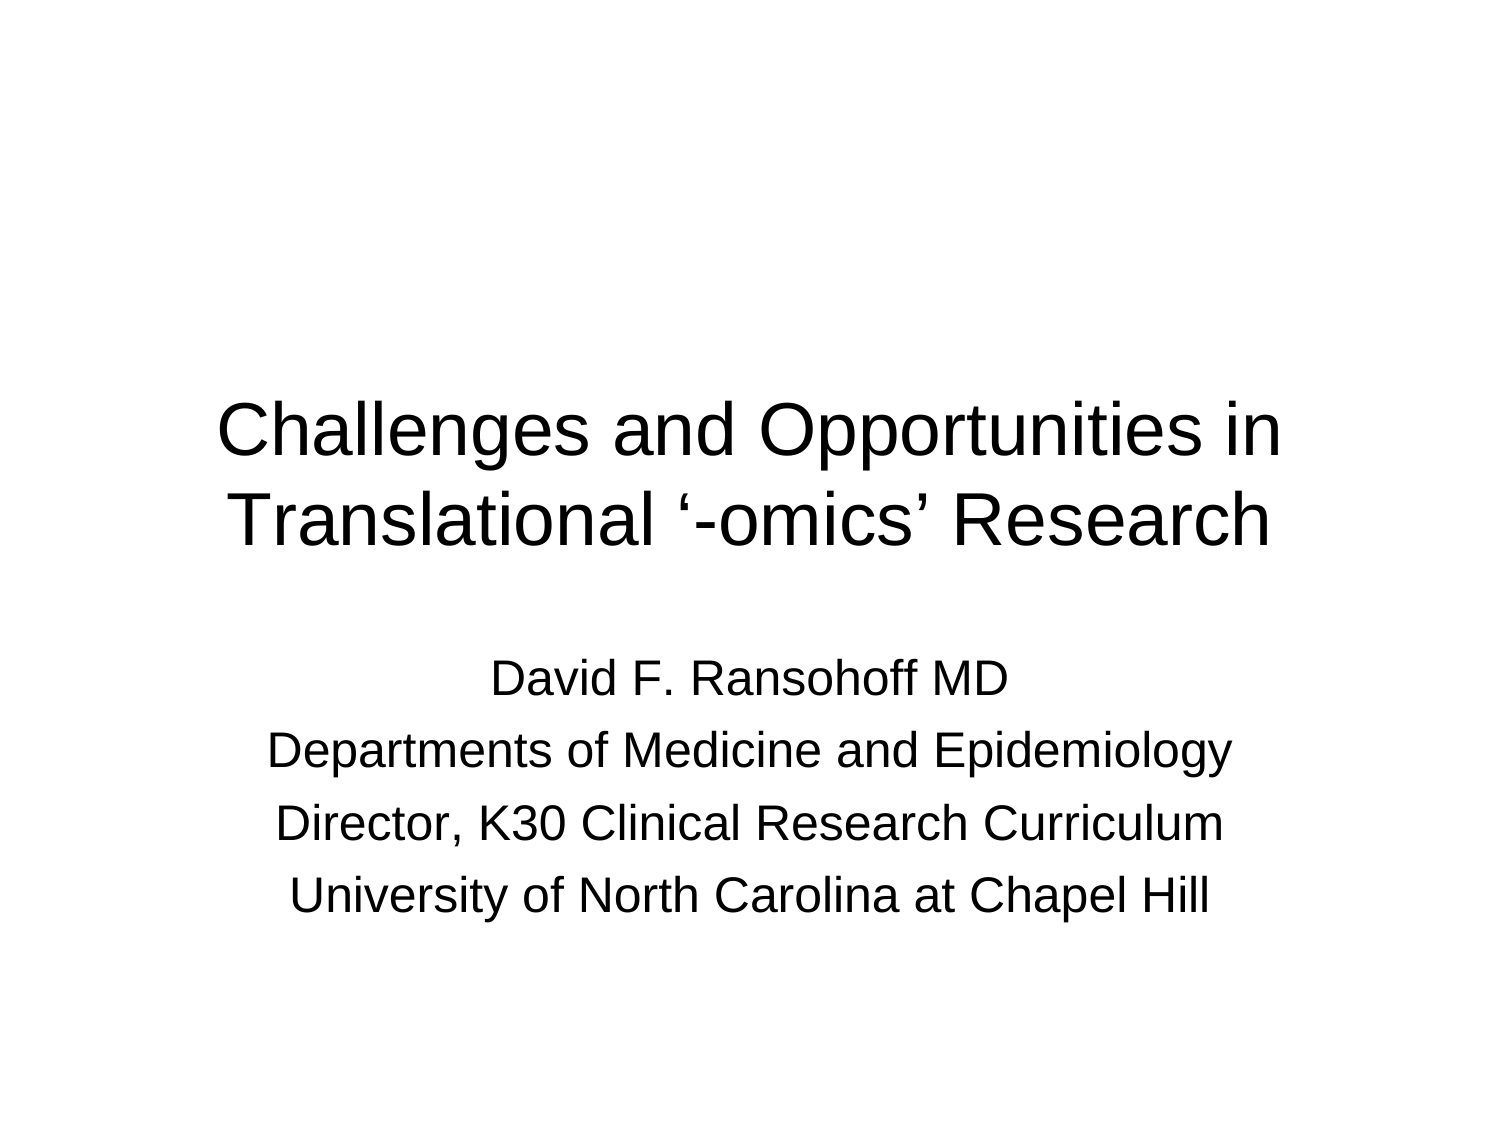

# Challenges and Opportunities in Translational ‘-omics’ Research
David F. Ransohoff MD
Departments of Medicine and Epidemiology
Director, K30 Clinical Research Curriculum
University of North Carolina at Chapel Hill